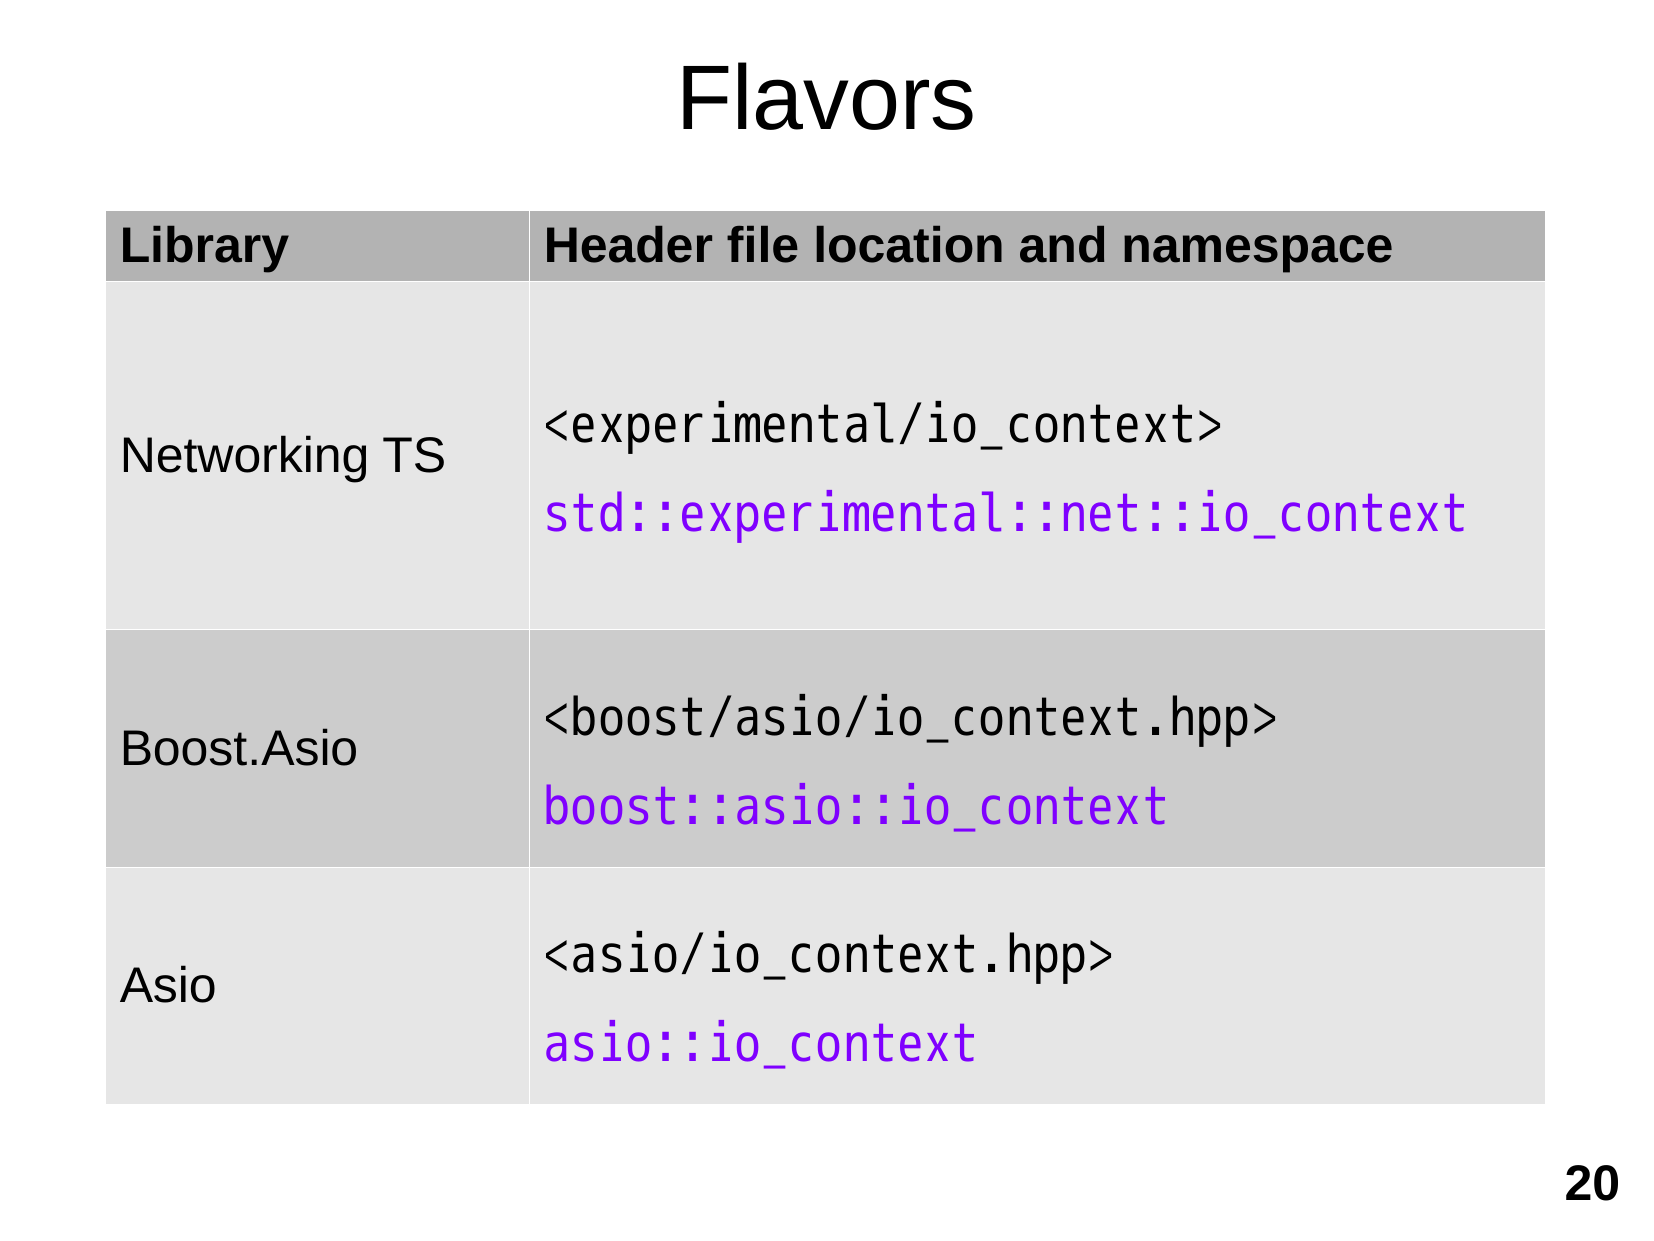

# Flavors
| Library | Header file location and namespace |
| --- | --- |
| Networking TS | <experimental/io\_context> std::experimental::net::io\_context |
| Boost.Asio | <boost/asio/io\_context.hpp> boost::asio::io\_context |
| Asio | <asio/io\_context.hpp> asio::io\_context |
20